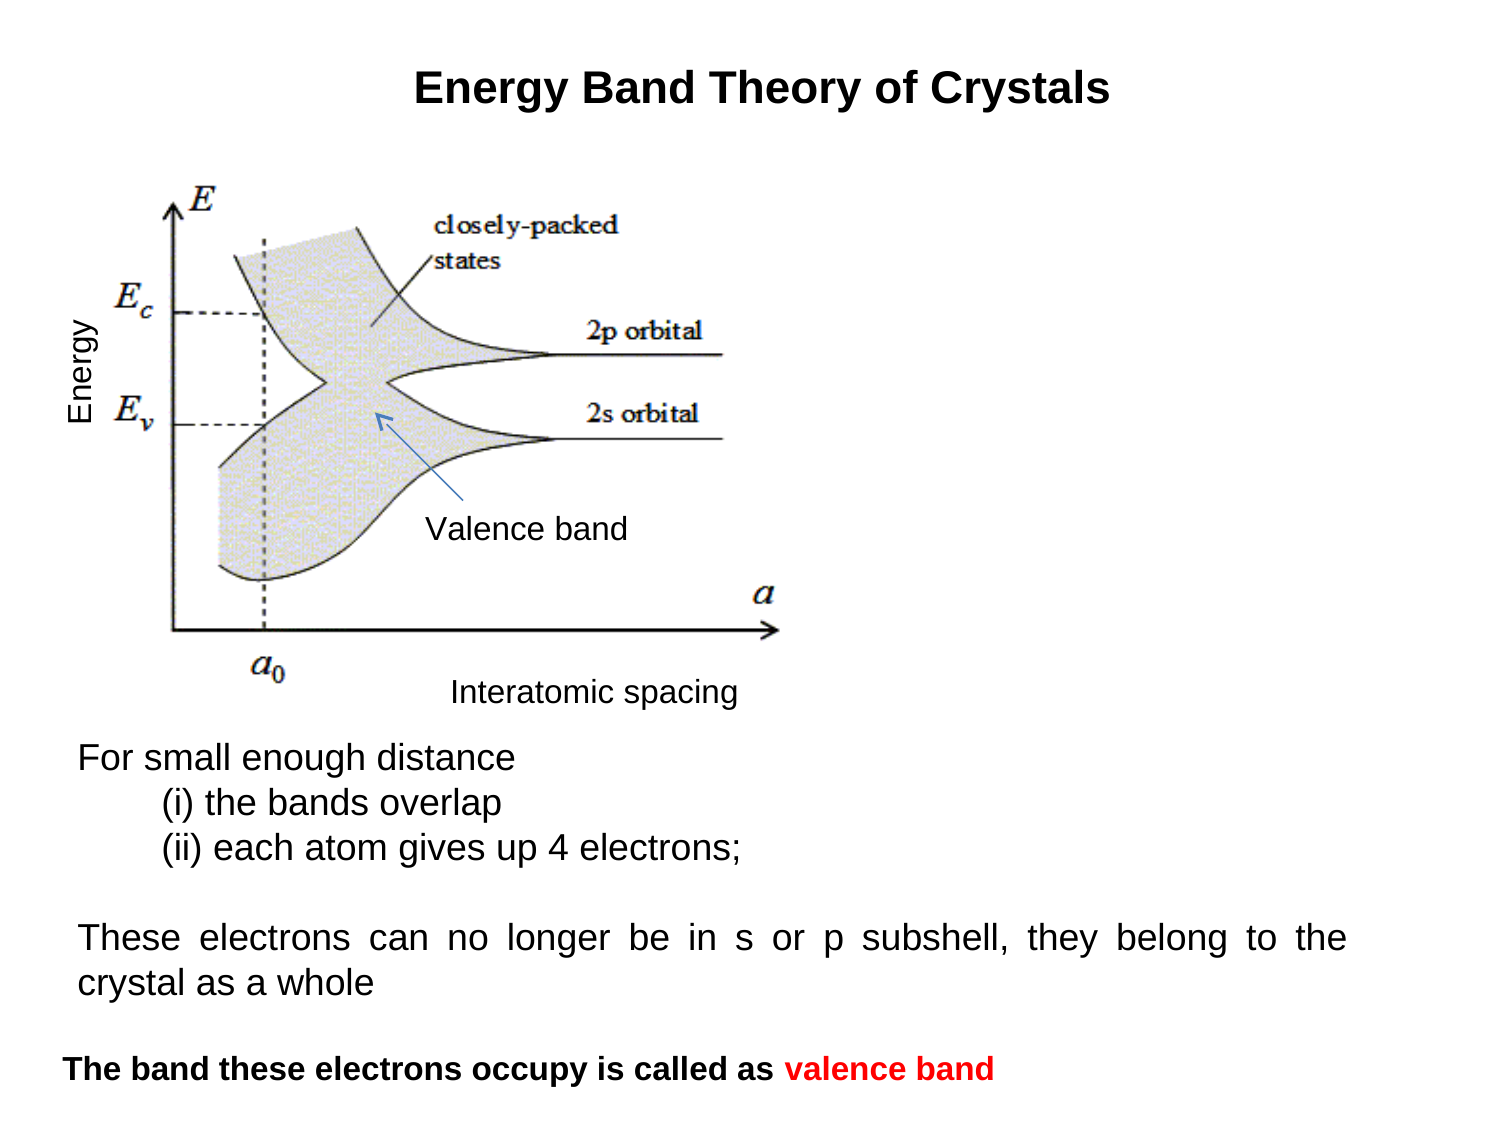

Energy Band Theory of Crystals
Energy
Valence band
Interatomic spacing
For small enough distance
 (i) the bands overlap
 (ii) each atom gives up 4 electrons;
These electrons can no longer be in s or p subshell, they belong to the crystal as a whole
The band these electrons occupy is called as valence band